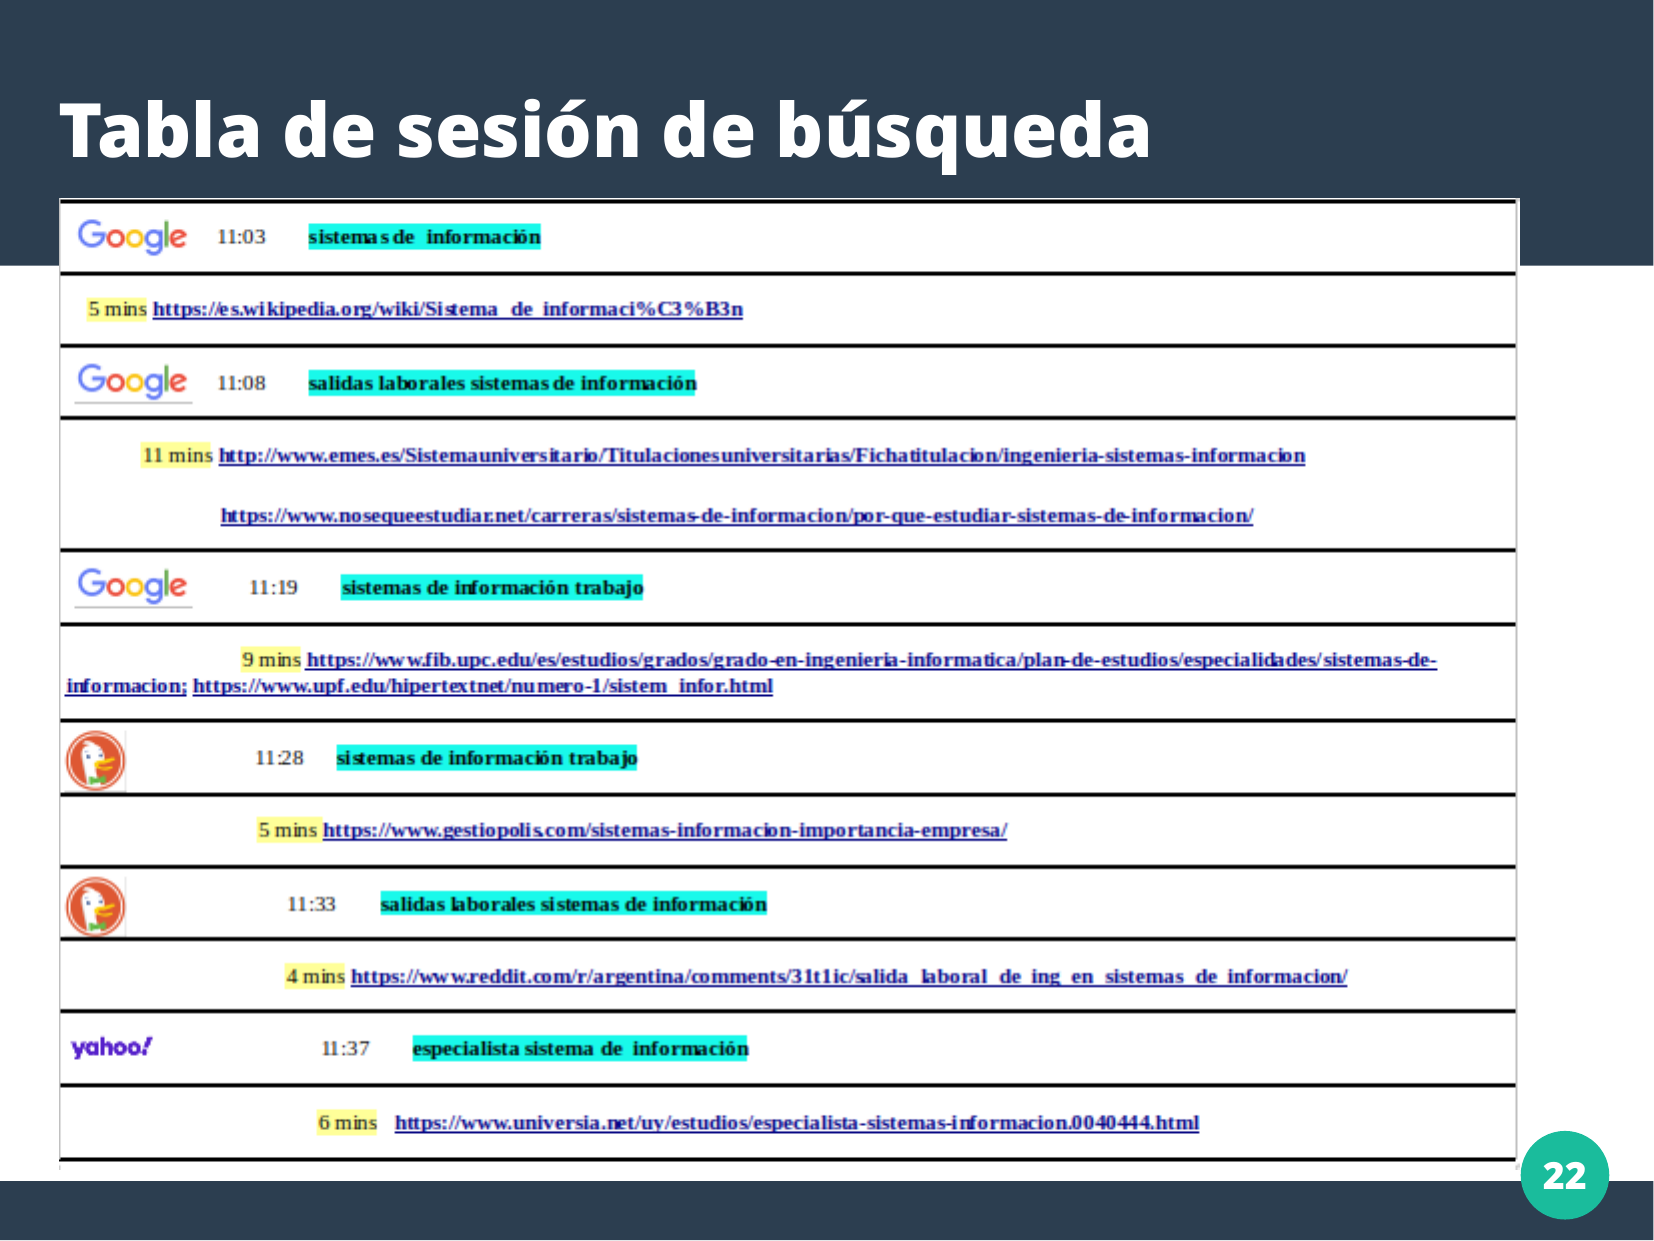

# Tabla de sesión de búsqueda
22